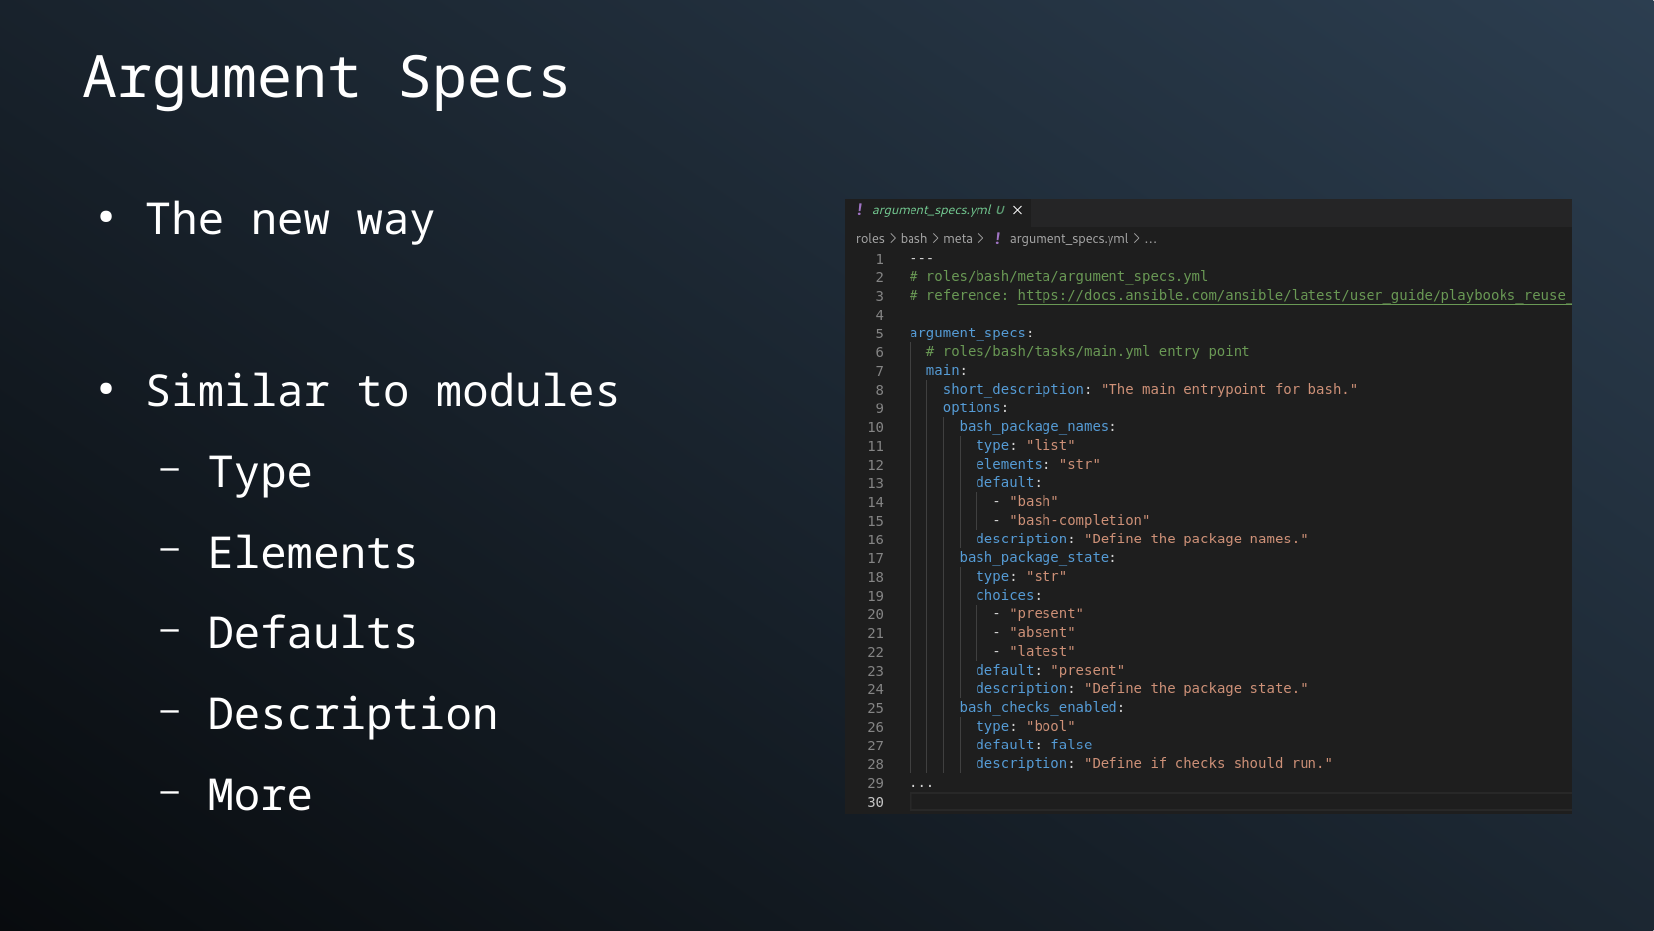

# Argument Specs
The new way
Similar to modules
Type
Elements
Defaults
Description
More